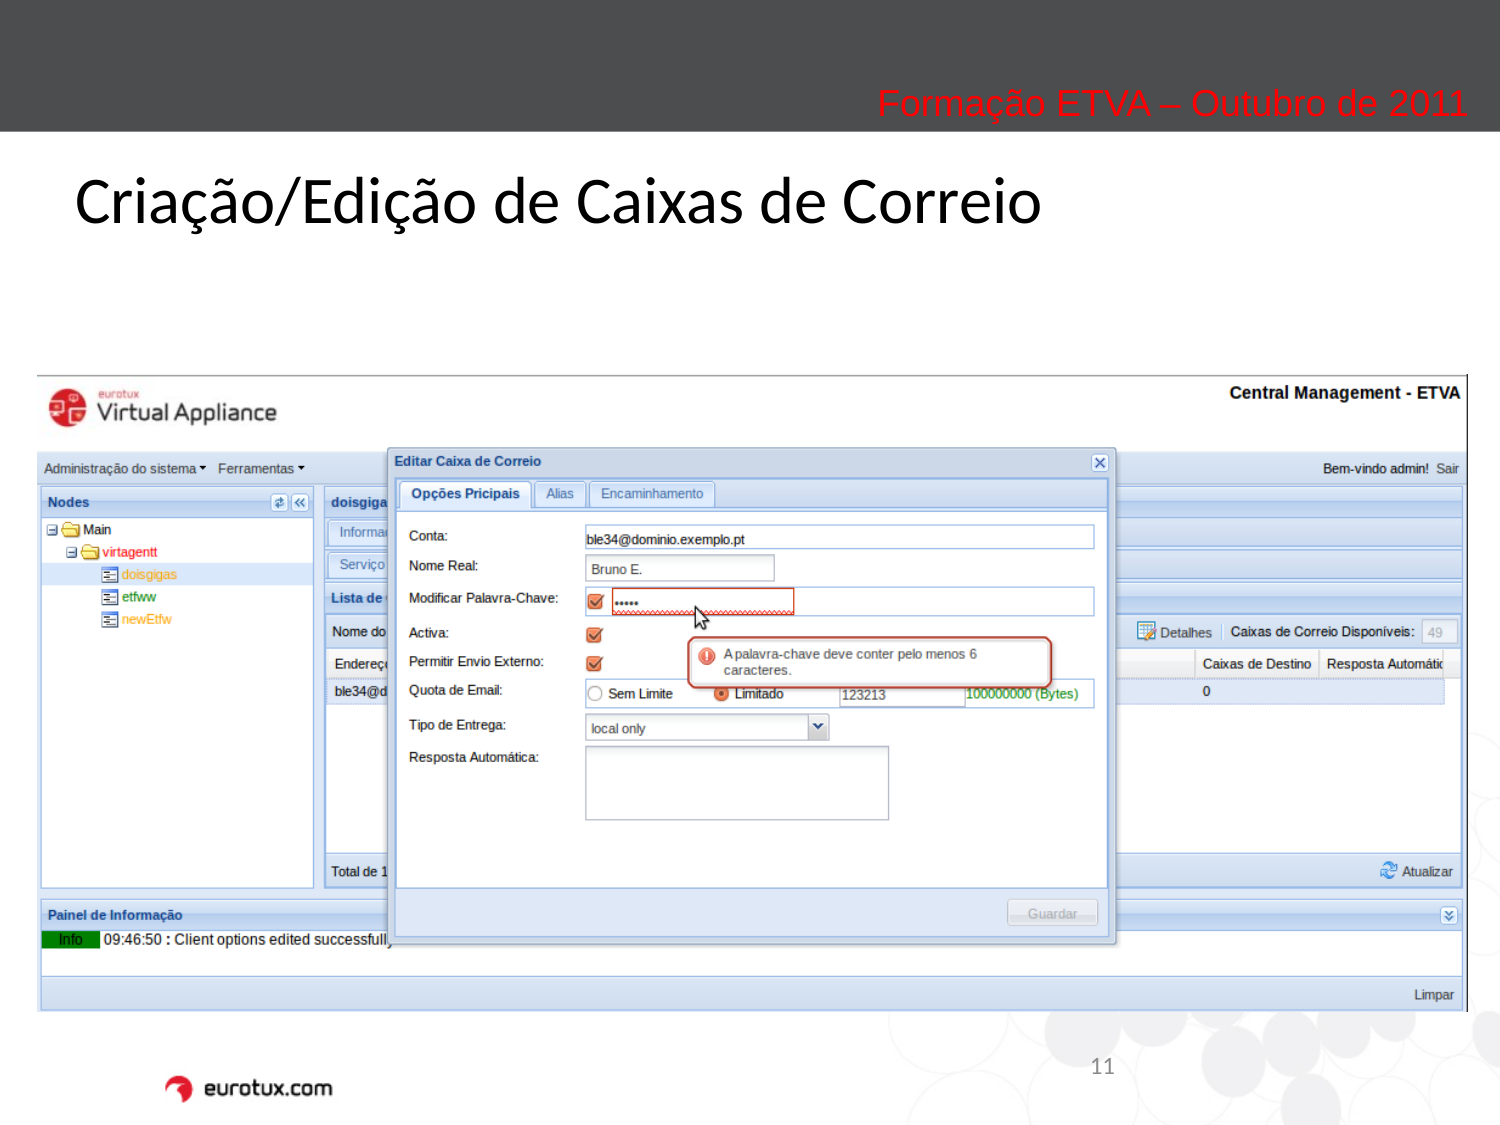

# Criação/Edição de Caixas de Correio
11